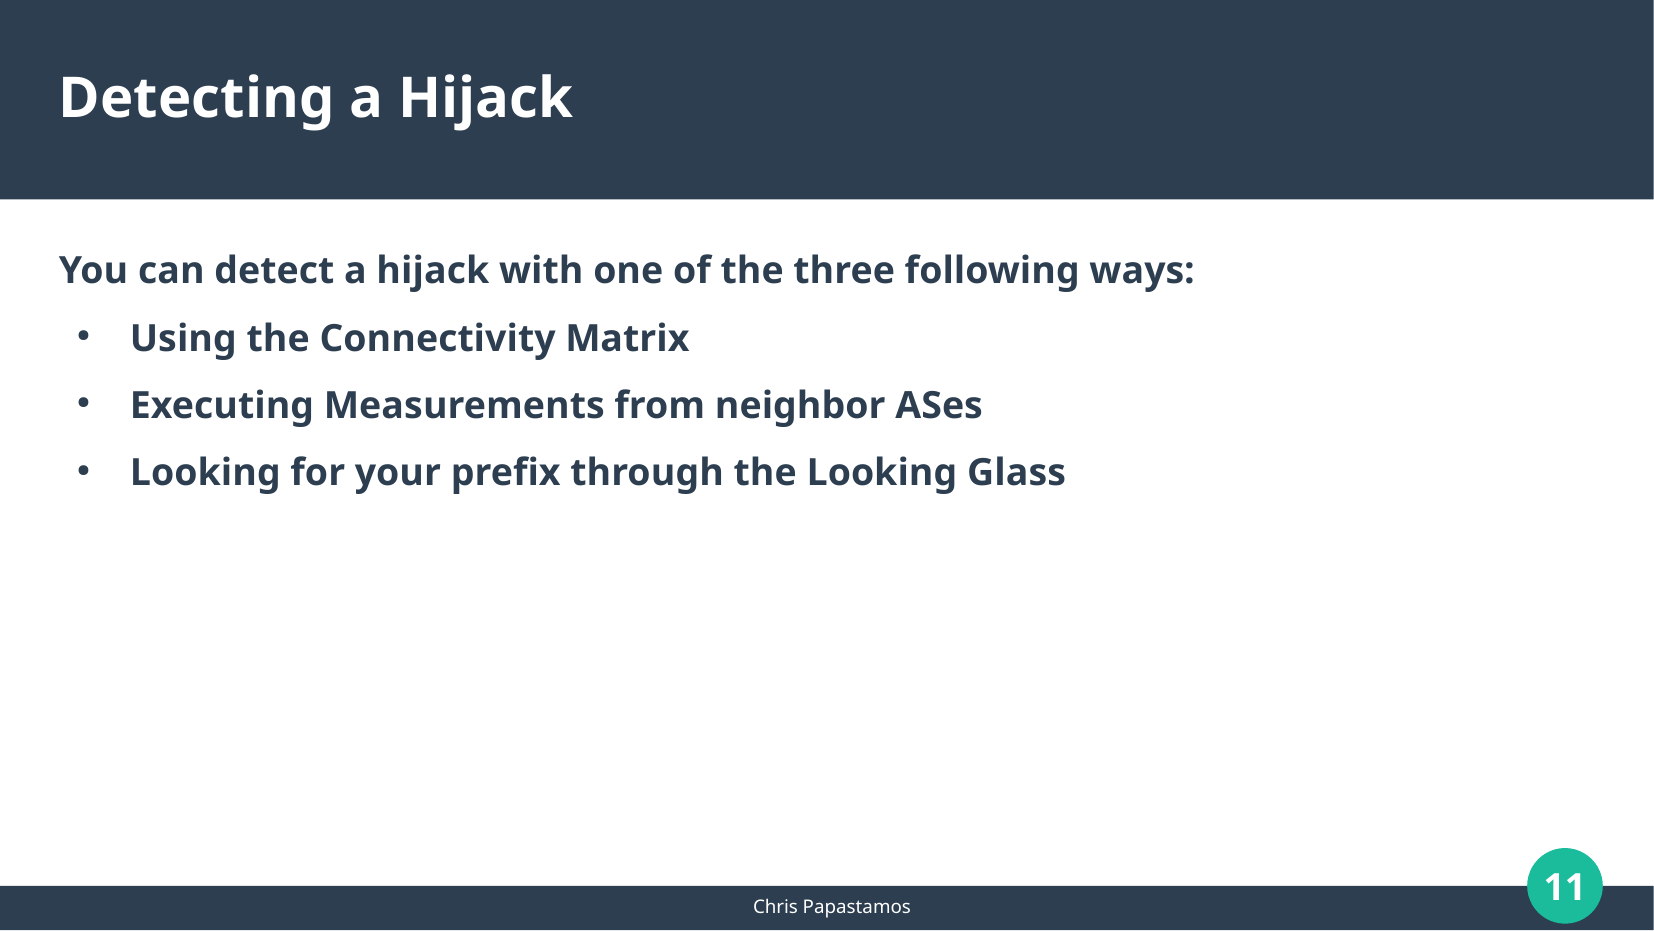

# Detecting a Hijack
You can detect a hijack with one of the three following ways:
Using the Connectivity Matrix
Executing Measurements from neighbor ASes
Looking for your prefix through the Looking Glass
Chris Papastamos